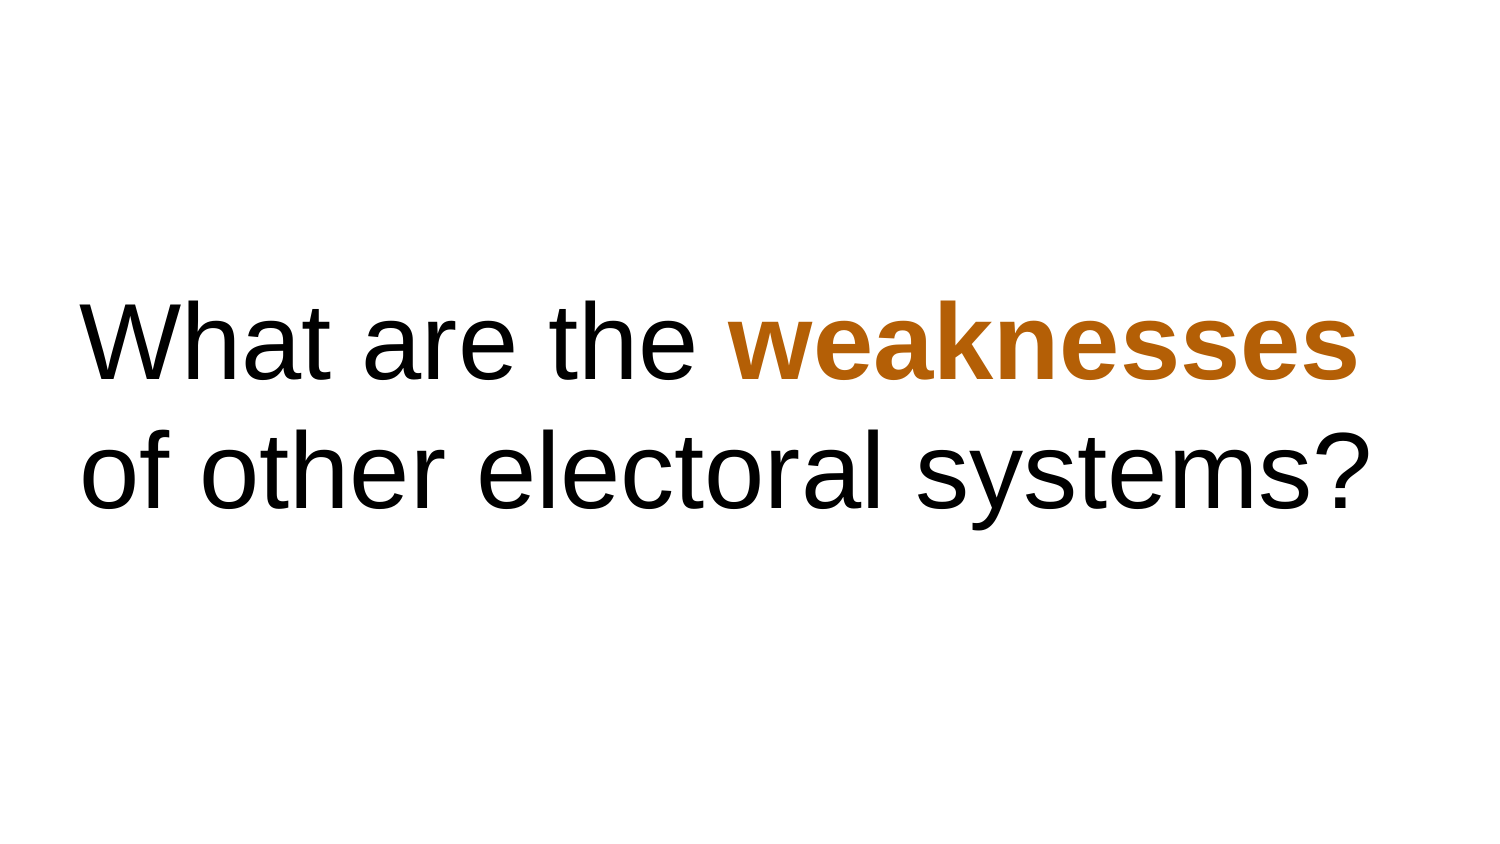

# What are the weaknesses of other electoral systems?